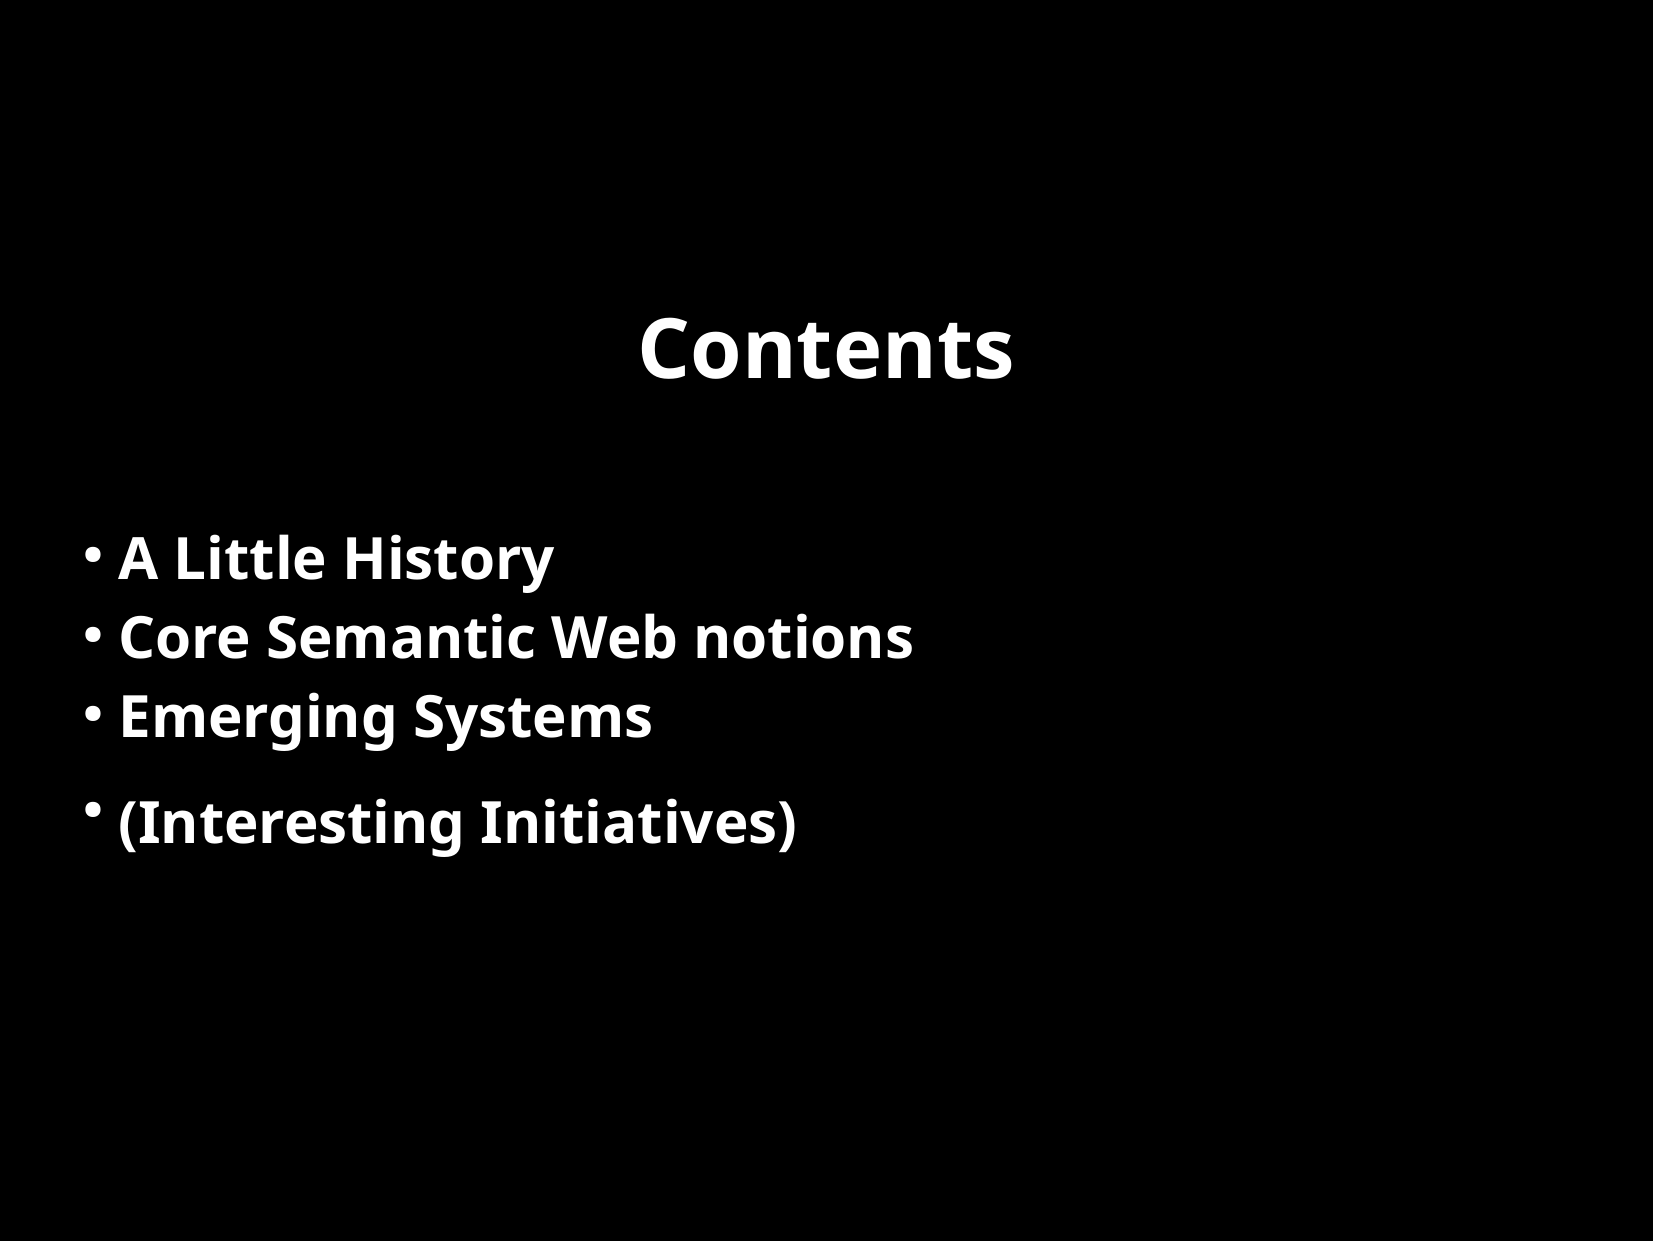

# Contents
 A Little History
 Core Semantic Web notions
 Emerging Systems
 (Interesting Initiatives)